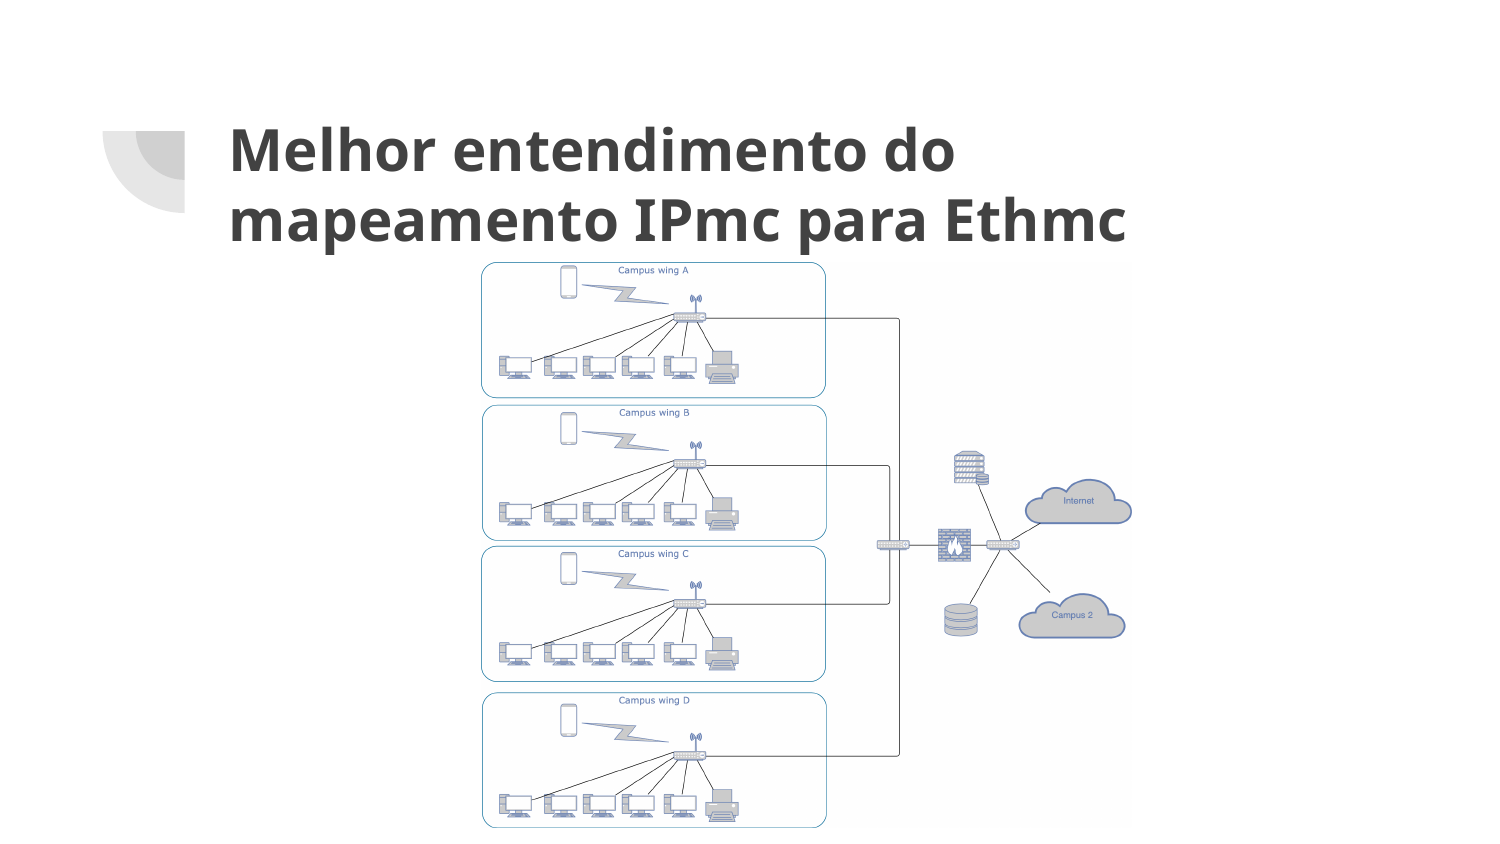

# Melhor entendimento do mapeamento IPmc para Ethmc